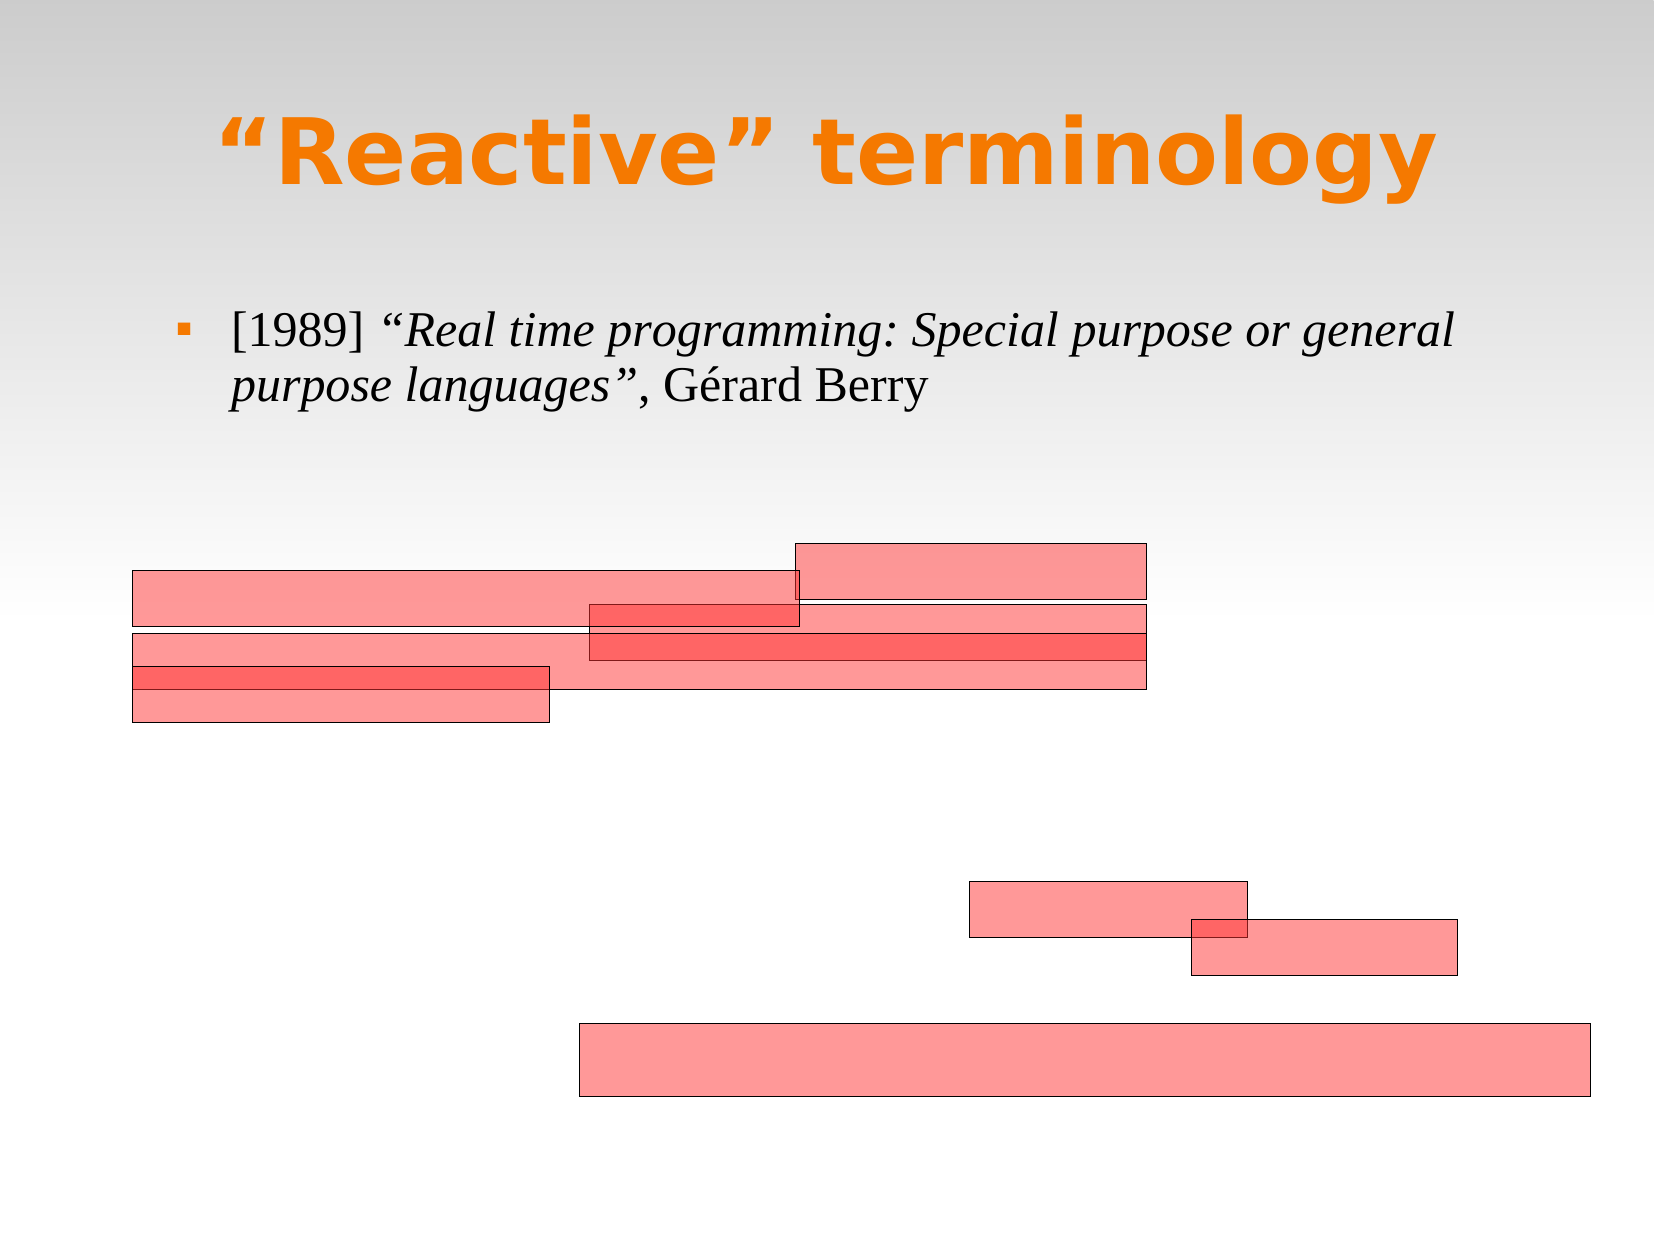

# “Reactive” terminology
[1989] “Real time programming: Special purpose or general purpose languages”, Gérard Berry